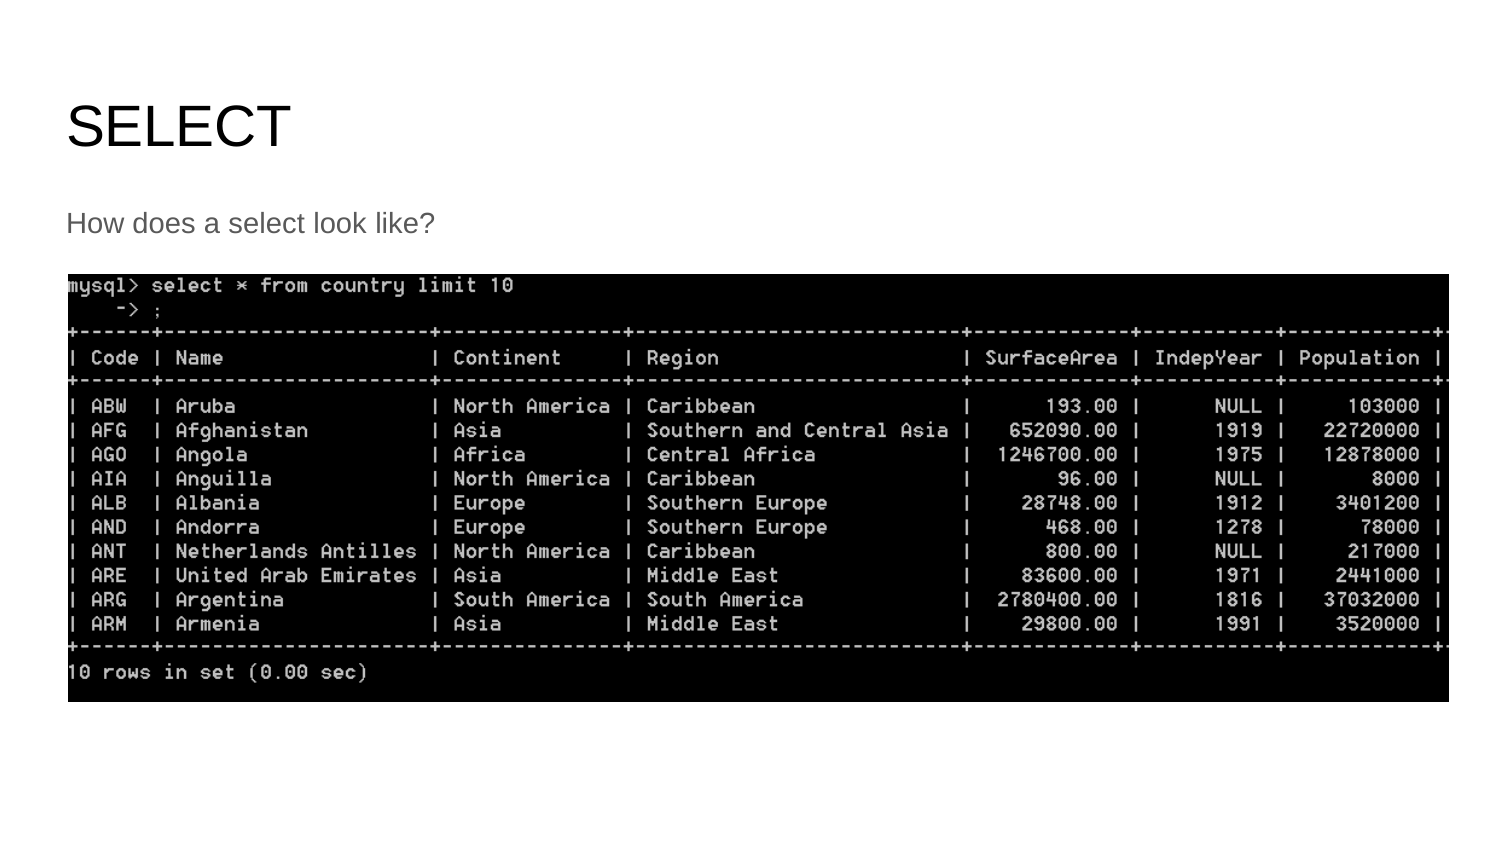

# SELECT
How does a select look like?